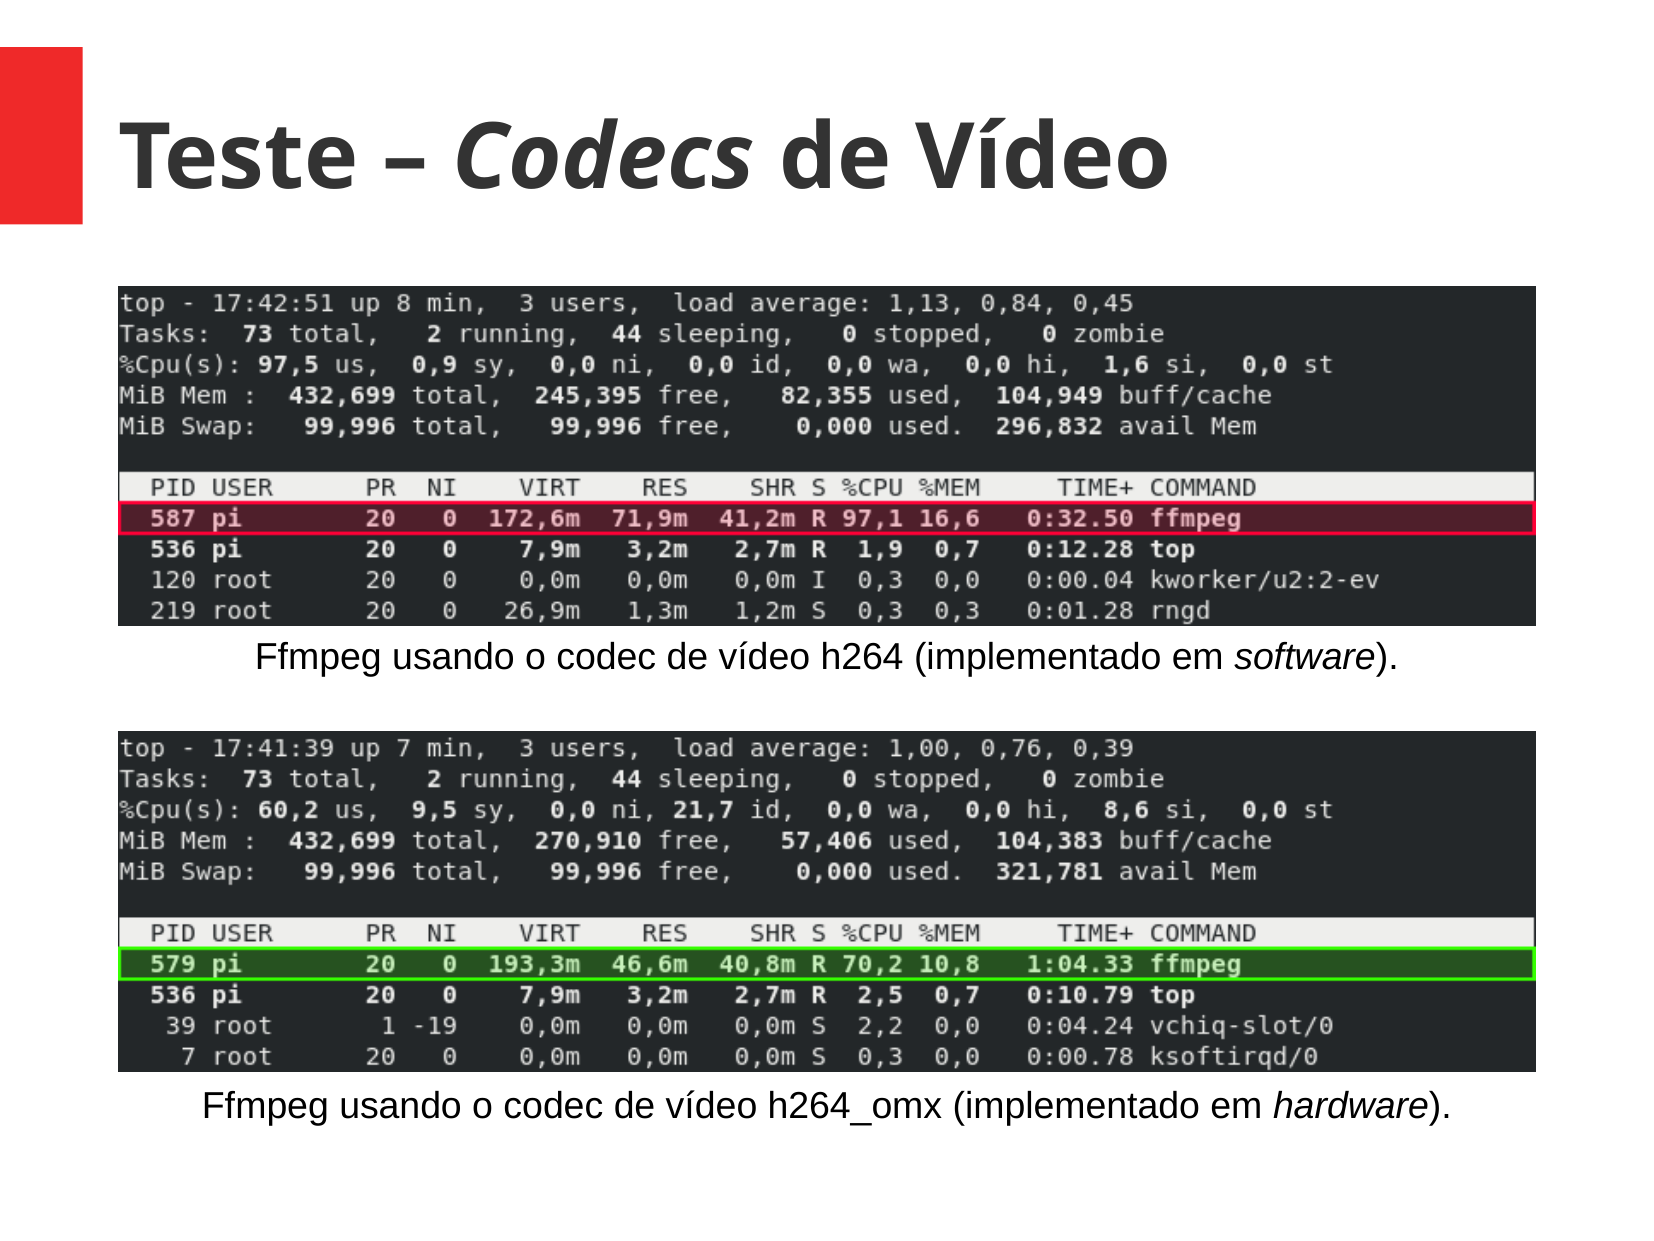

# Teste – Codecs de Vídeo
Ffmpeg usando o codec de vídeo h264 (implementado em software).
Ffmpeg usando o codec de vídeo h264_omx (implementado em hardware).